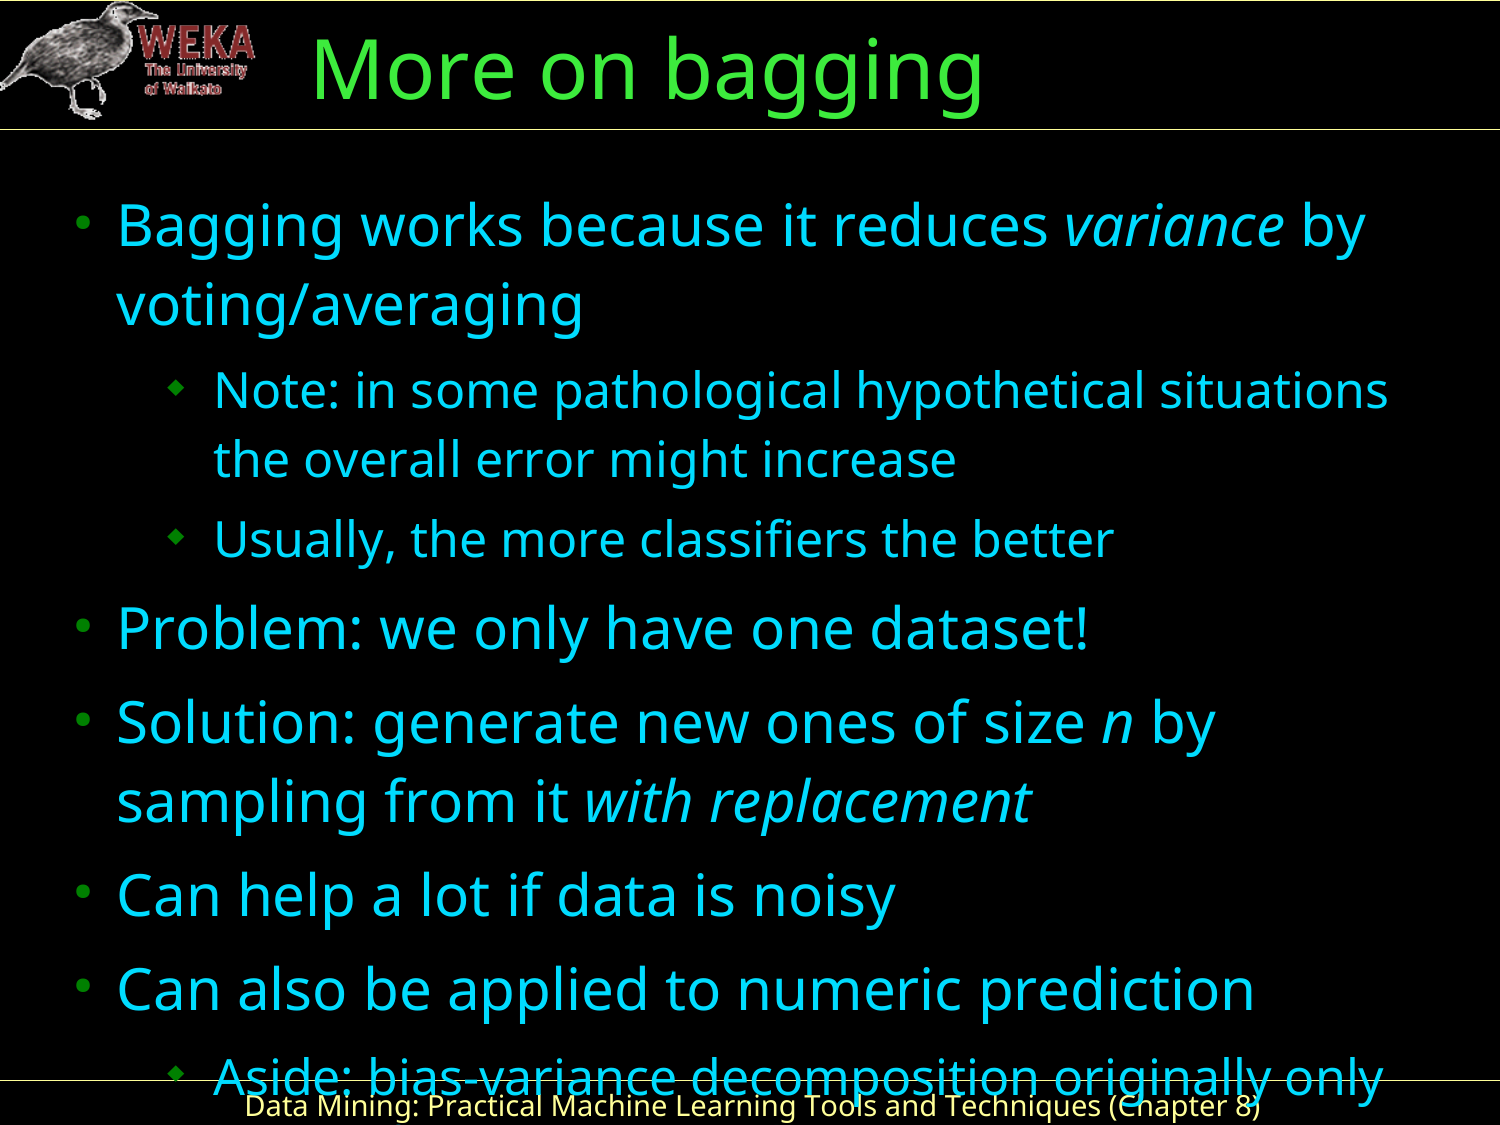

# More on bagging
Bagging works because it reduces variance by voting/averaging
Note: in some pathological hypothetical situations the overall error might increase
Usually, the more classifiers the better
Problem: we only have one dataset!
Solution: generate new ones of size n by sampling from it with replacement
Can help a lot if data is noisy
Can also be applied to numeric prediction
Aside: bias-variance decomposition originally only known for numeric prediction
Data Mining: Practical Machine Learning Tools and Techniques (Chapter 8)